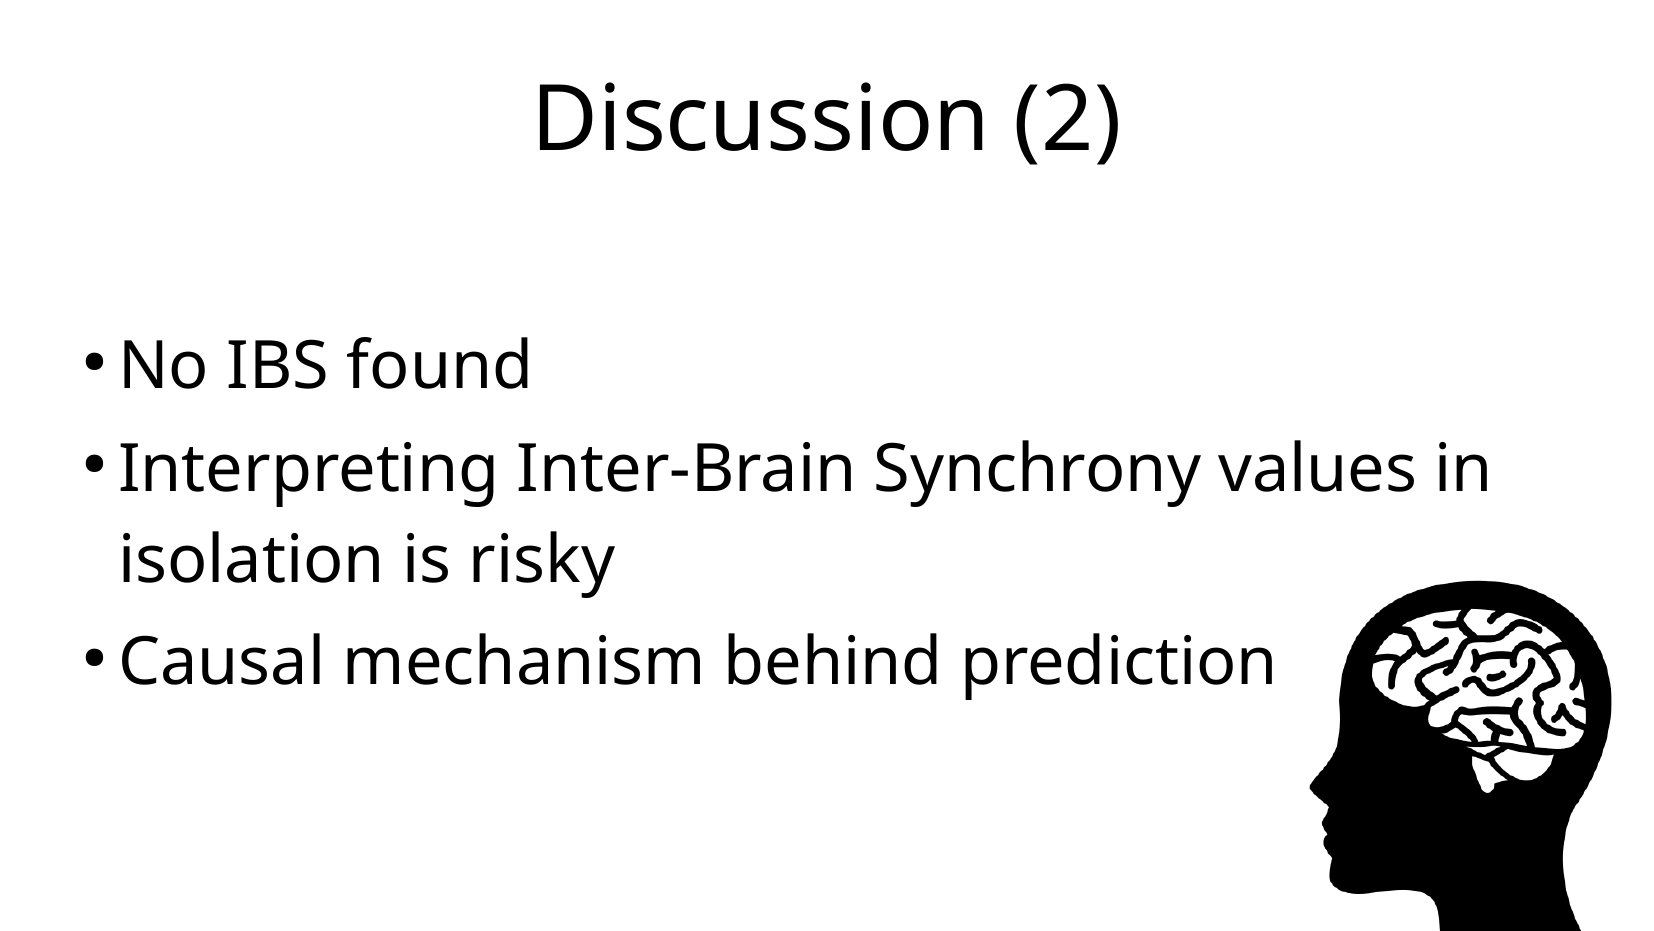

# Discussion (2)
No IBS found
Interpreting Inter-Brain Synchrony values in isolation is risky
Causal mechanism behind prediction